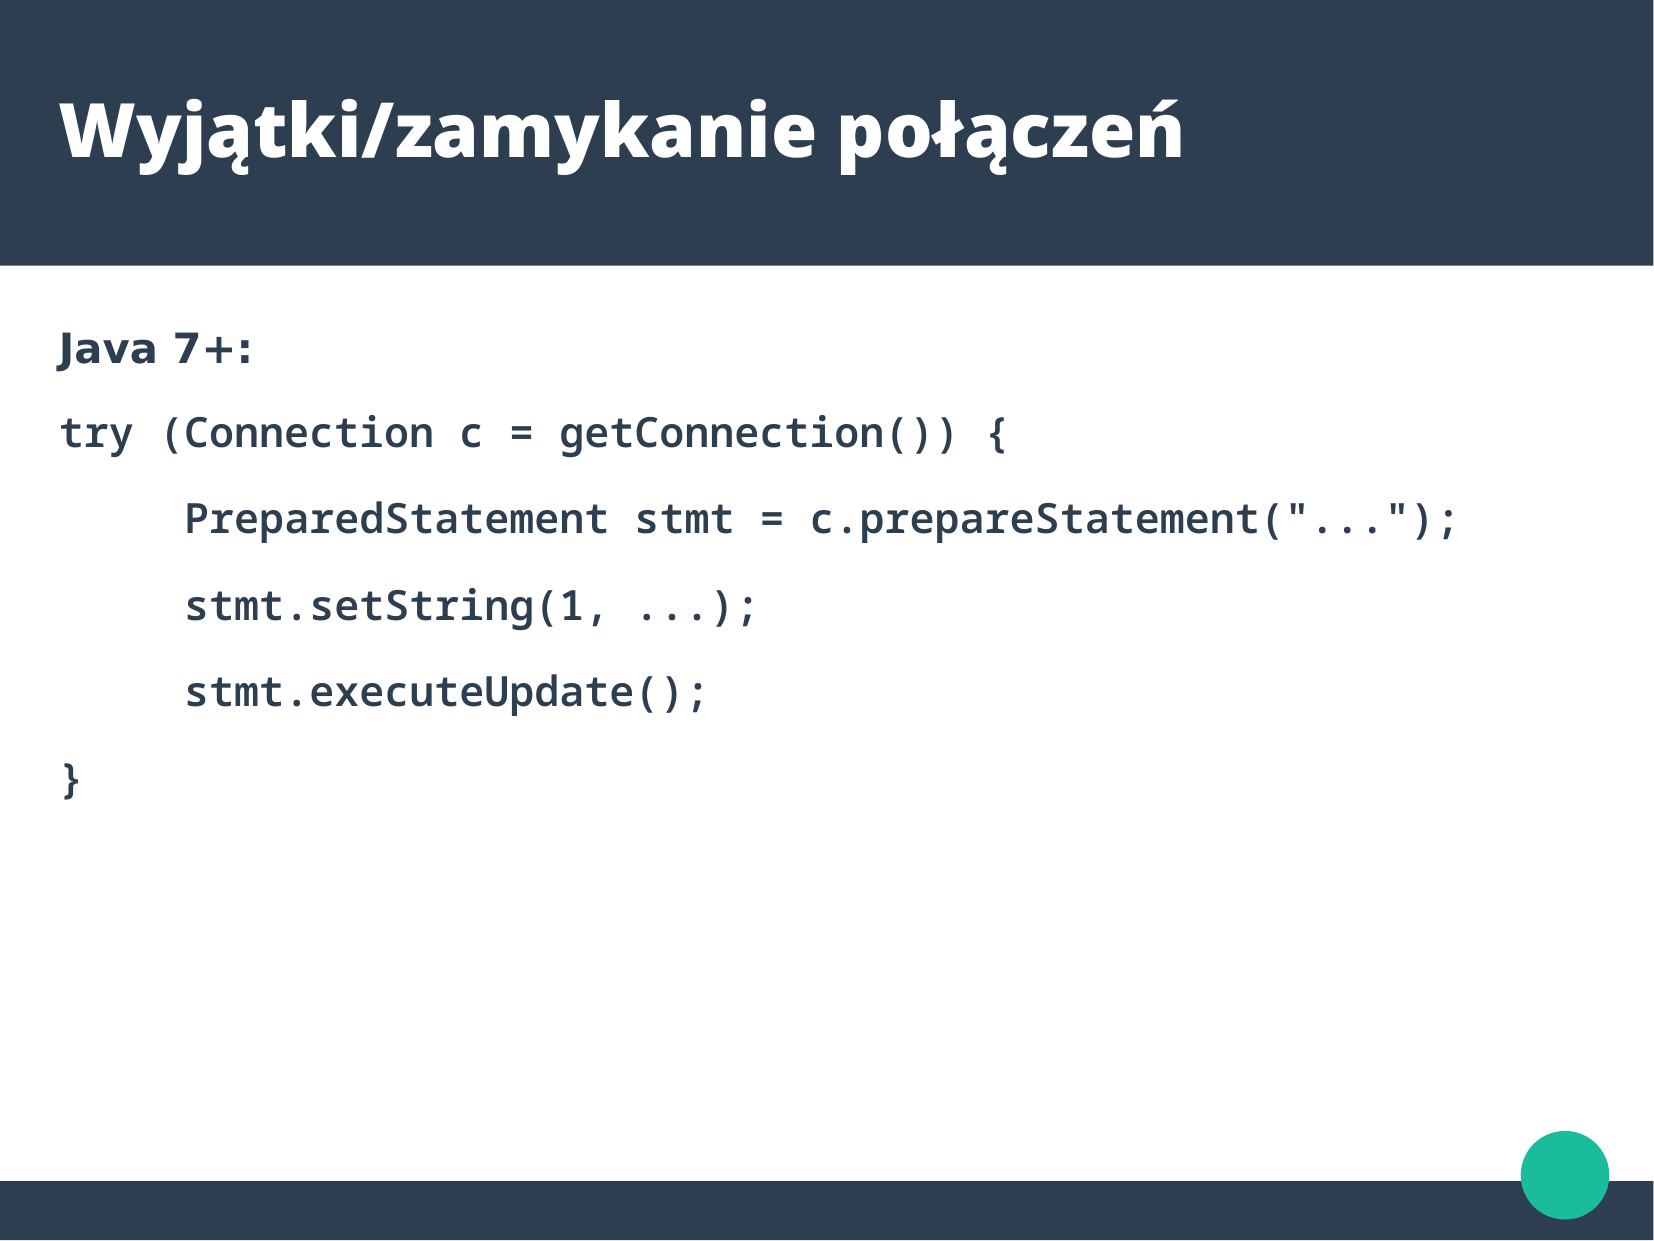

# Wyjątki/zamykanie połączeń
Java 7+:
try (Connection c = getConnection()) {
 PreparedStatement stmt = c.prepareStatement("...");
 stmt.setString(1, ...);
 stmt.executeUpdate();
}